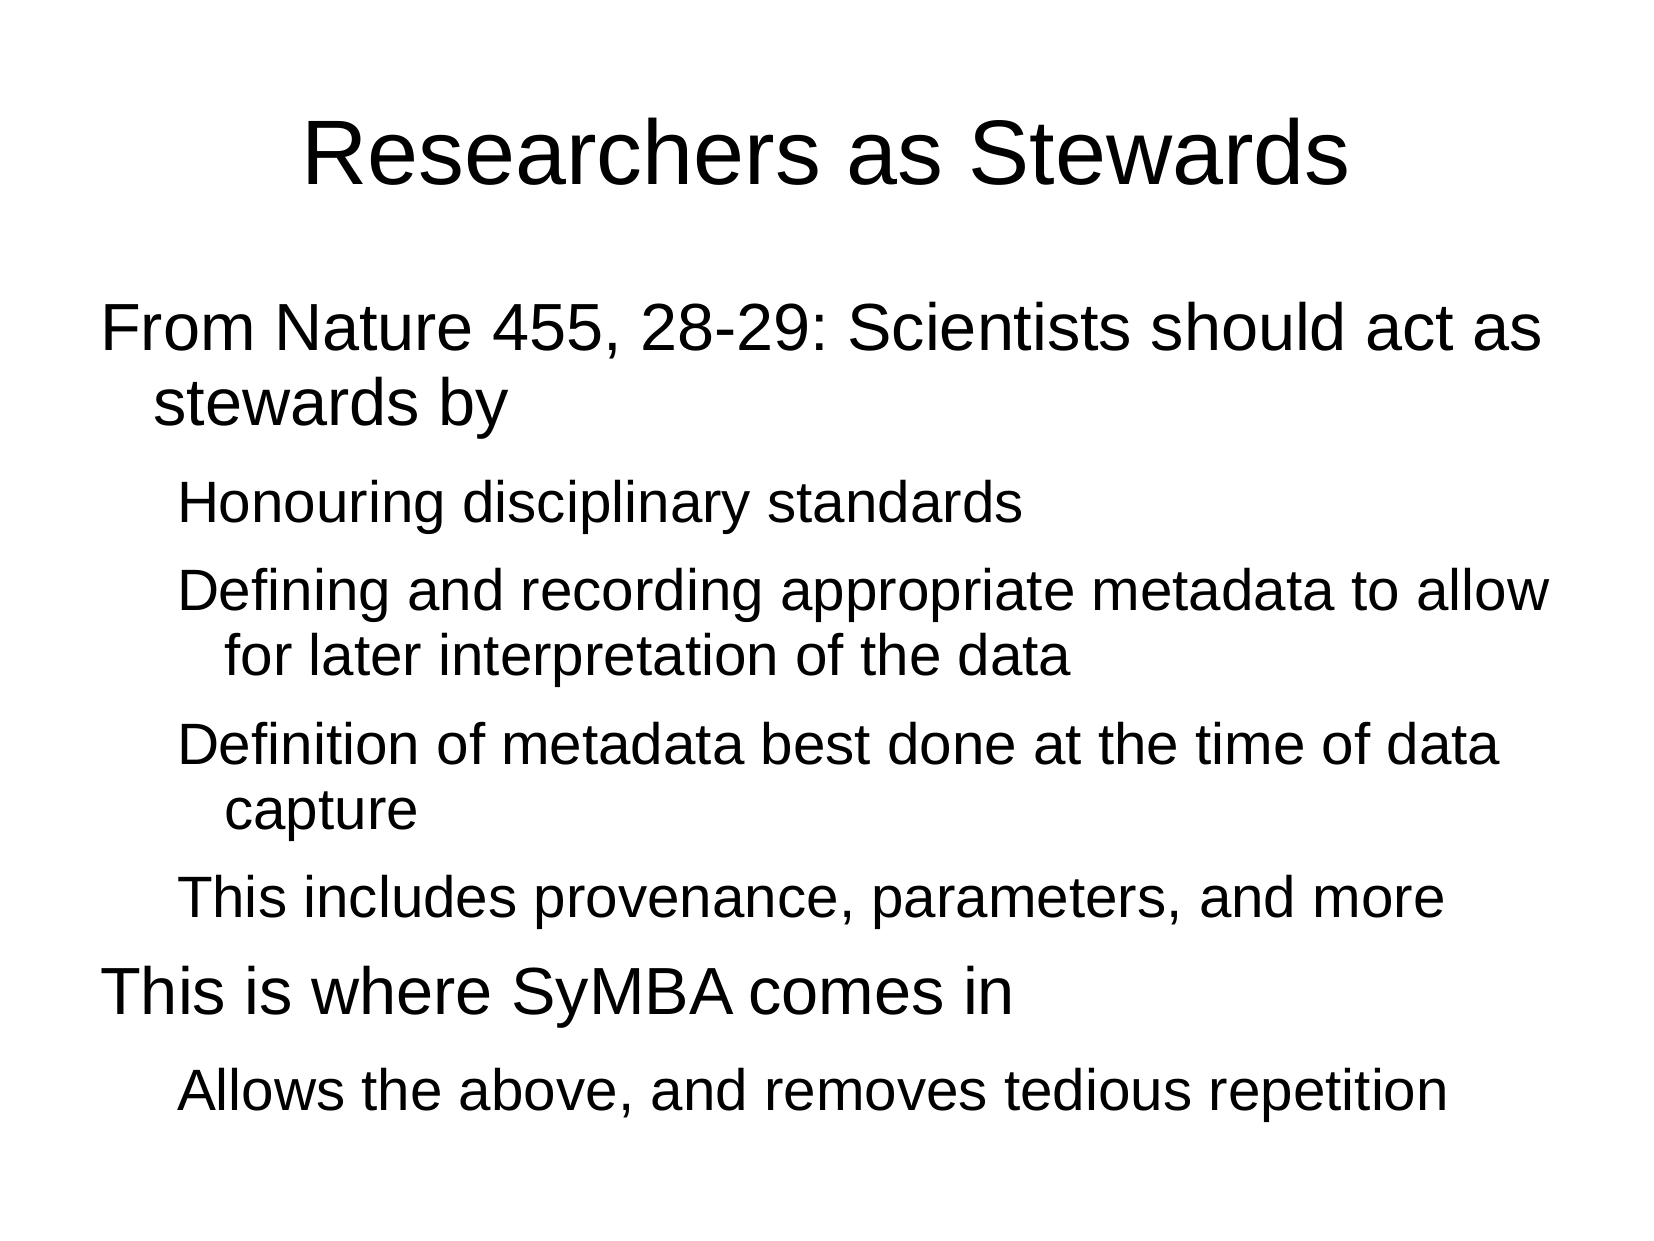

# Researchers as Stewards
From Nature 455, 28-29: Scientists should act as stewards by
Honouring disciplinary standards
Defining and recording appropriate metadata to allow for later interpretation of the data
Definition of metadata best done at the time of data capture
This includes provenance, parameters, and more
This is where SyMBA comes in
Allows the above, and removes tedious repetition